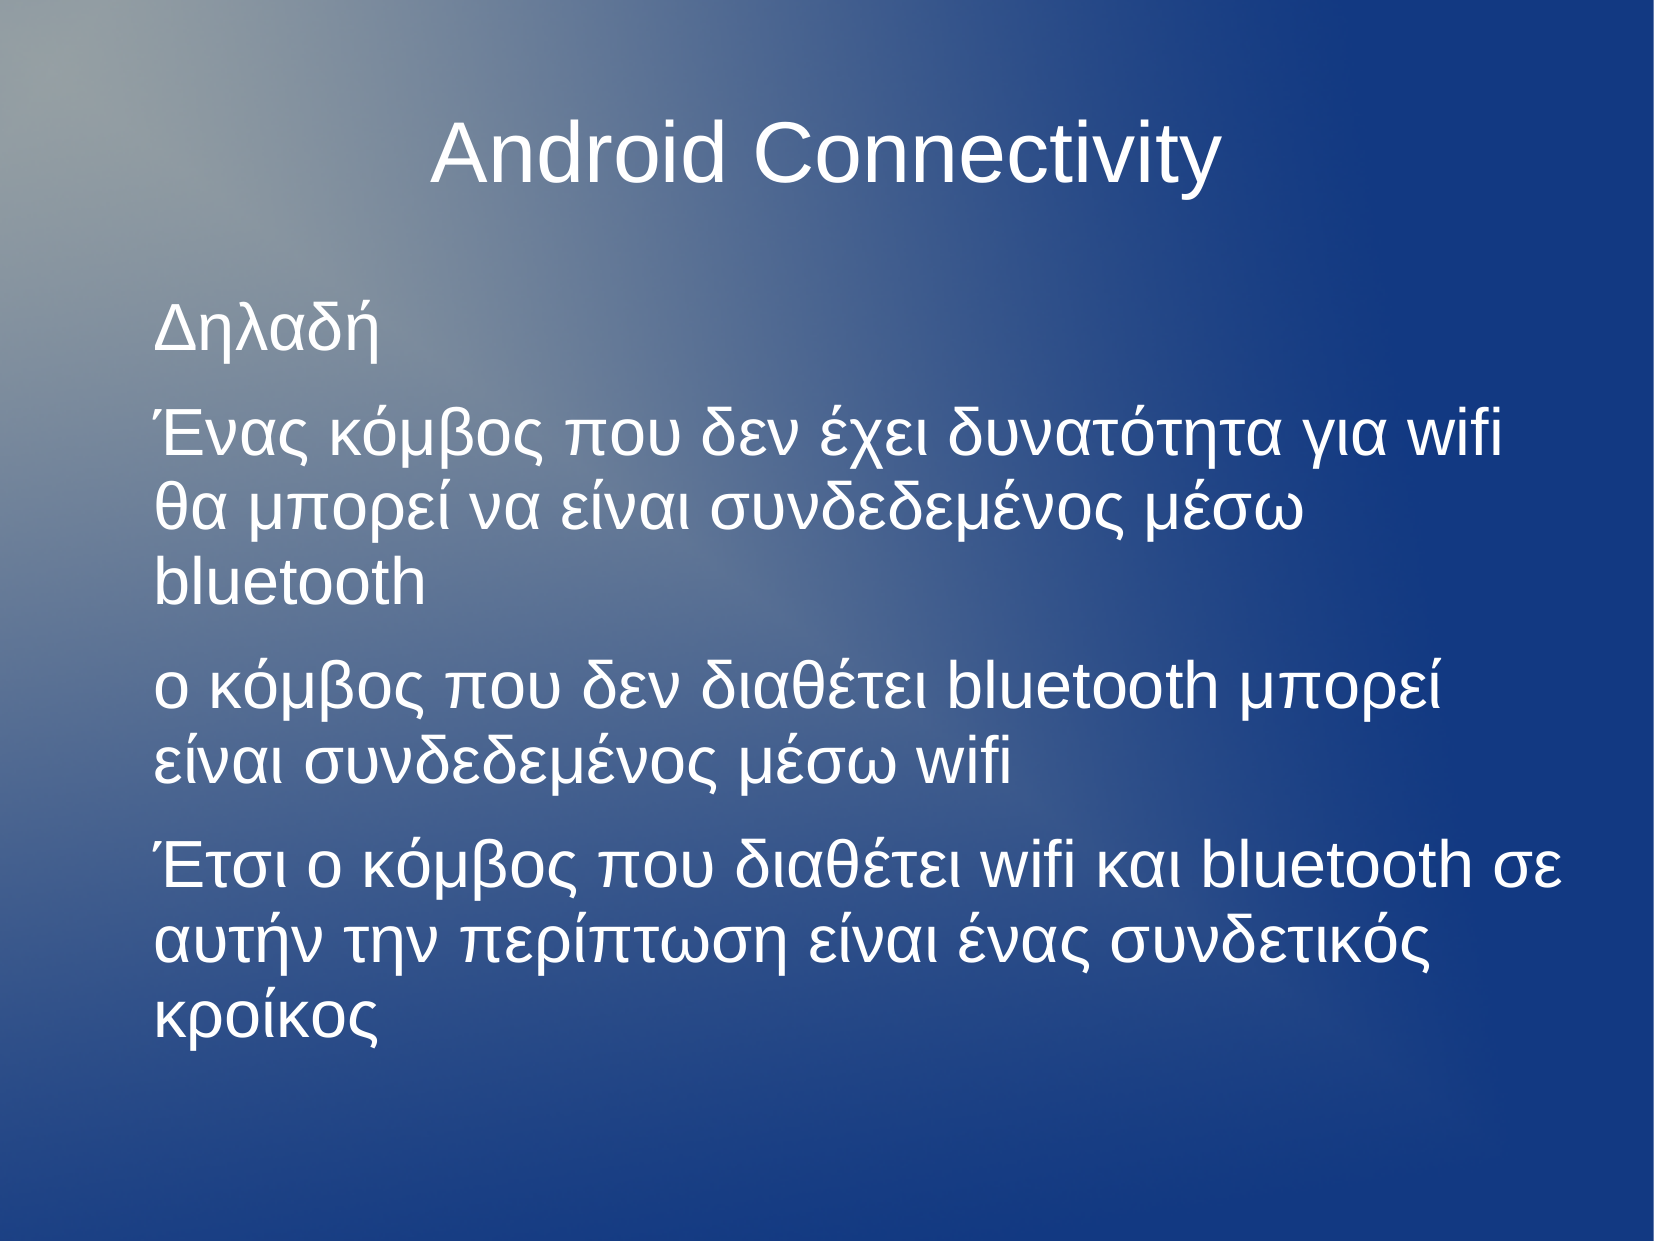

# Android Connectivity
Δηλαδή
Ένας κόμβος που δεν έχει δυνατότητα για wifi θα μπορεί να είναι συνδεδεμένος μέσω bluetooth
ο κόμβος που δεν διαθέτει bluetooth μπορεί είναι συνδεδεμένος μέσω wifi
Έτσι ο κόμβος που διαθέτει wifi και bluetooth σε αυτήν την περίπτωση είναι ένας συνδετικός κροίκος